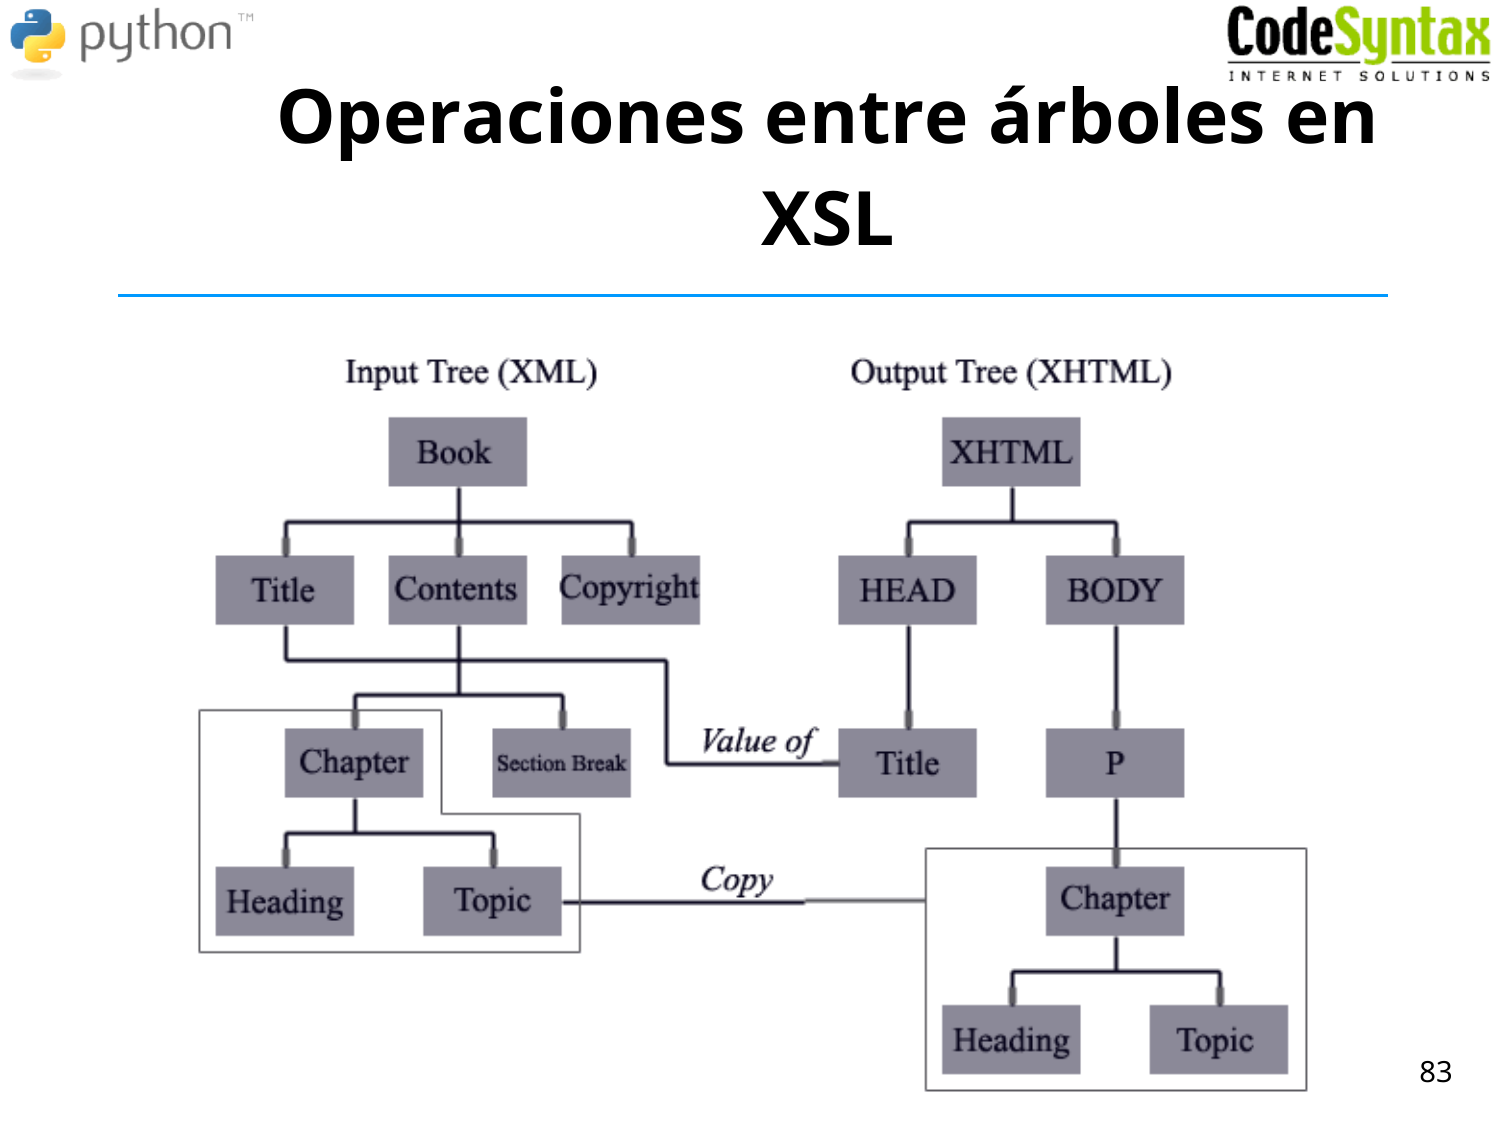

# Operaciones entre árboles en XSL
83